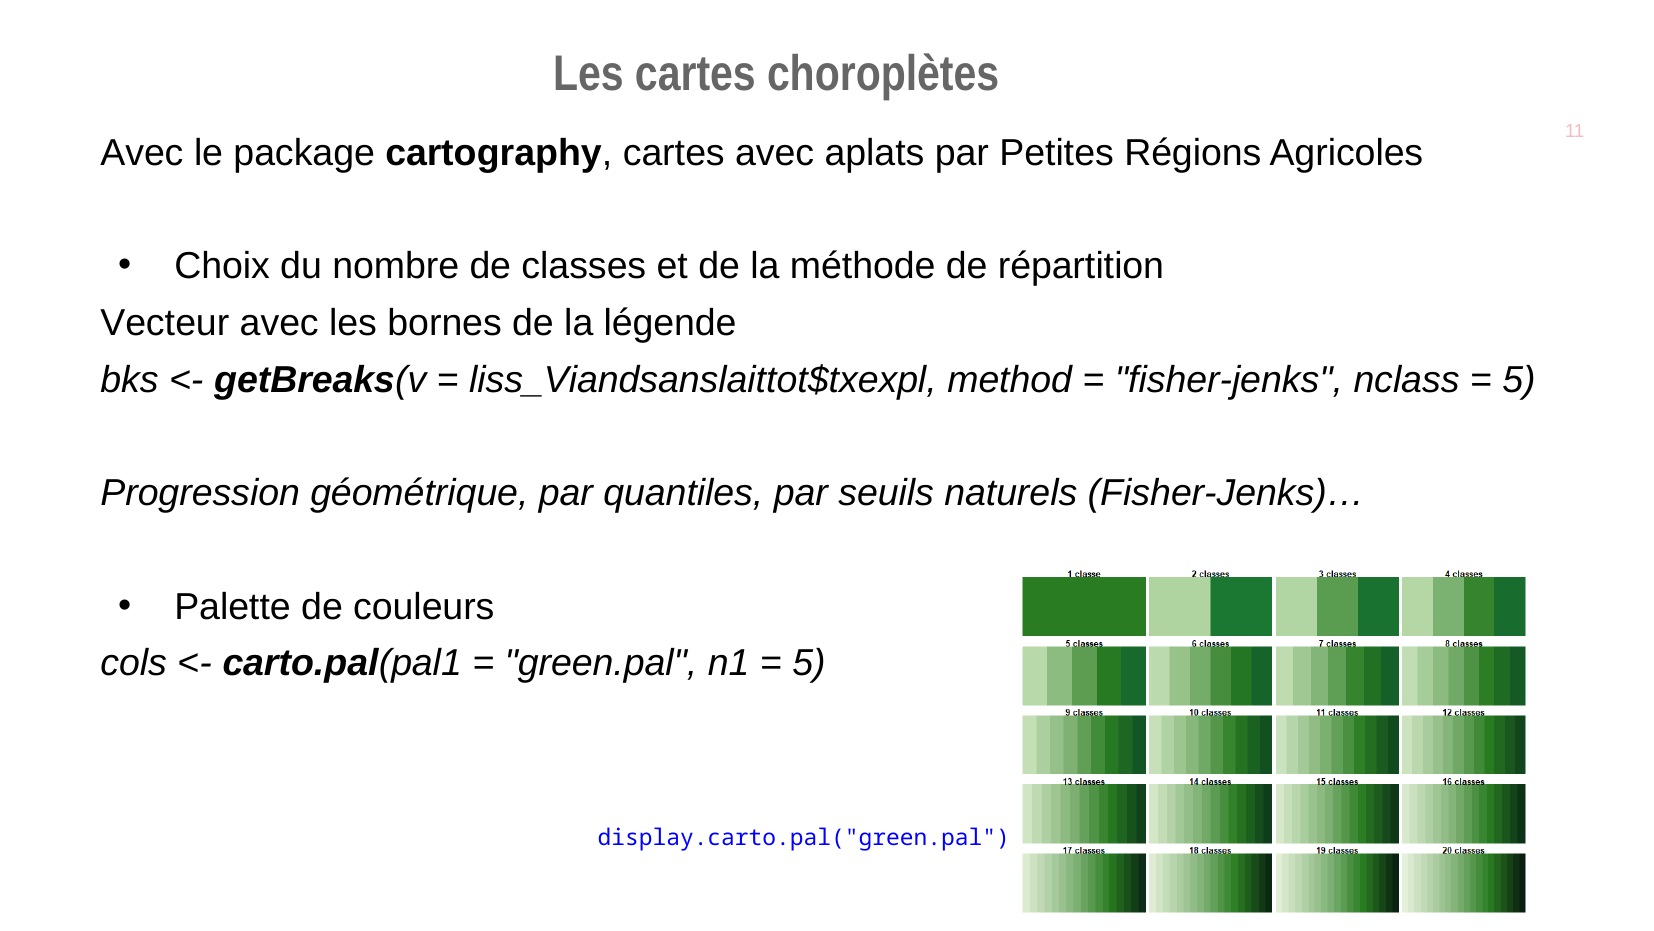

# Les cartes choroplètes
Avec le package cartography, cartes avec aplats par Petites Régions Agricoles
Choix du nombre de classes et de la méthode de répartition
Vecteur avec les bornes de la légende
bks <- getBreaks(v = liss_Viandsanslaittot$txexpl, method = "fisher-jenks", nclass = 5)
Progression géométrique, par quantiles, par seuils naturels (Fisher-Jenks)…
Palette de couleurs
cols <- carto.pal(pal1 = "green.pal", n1 = 5)
display.carto.pal("green.pal")